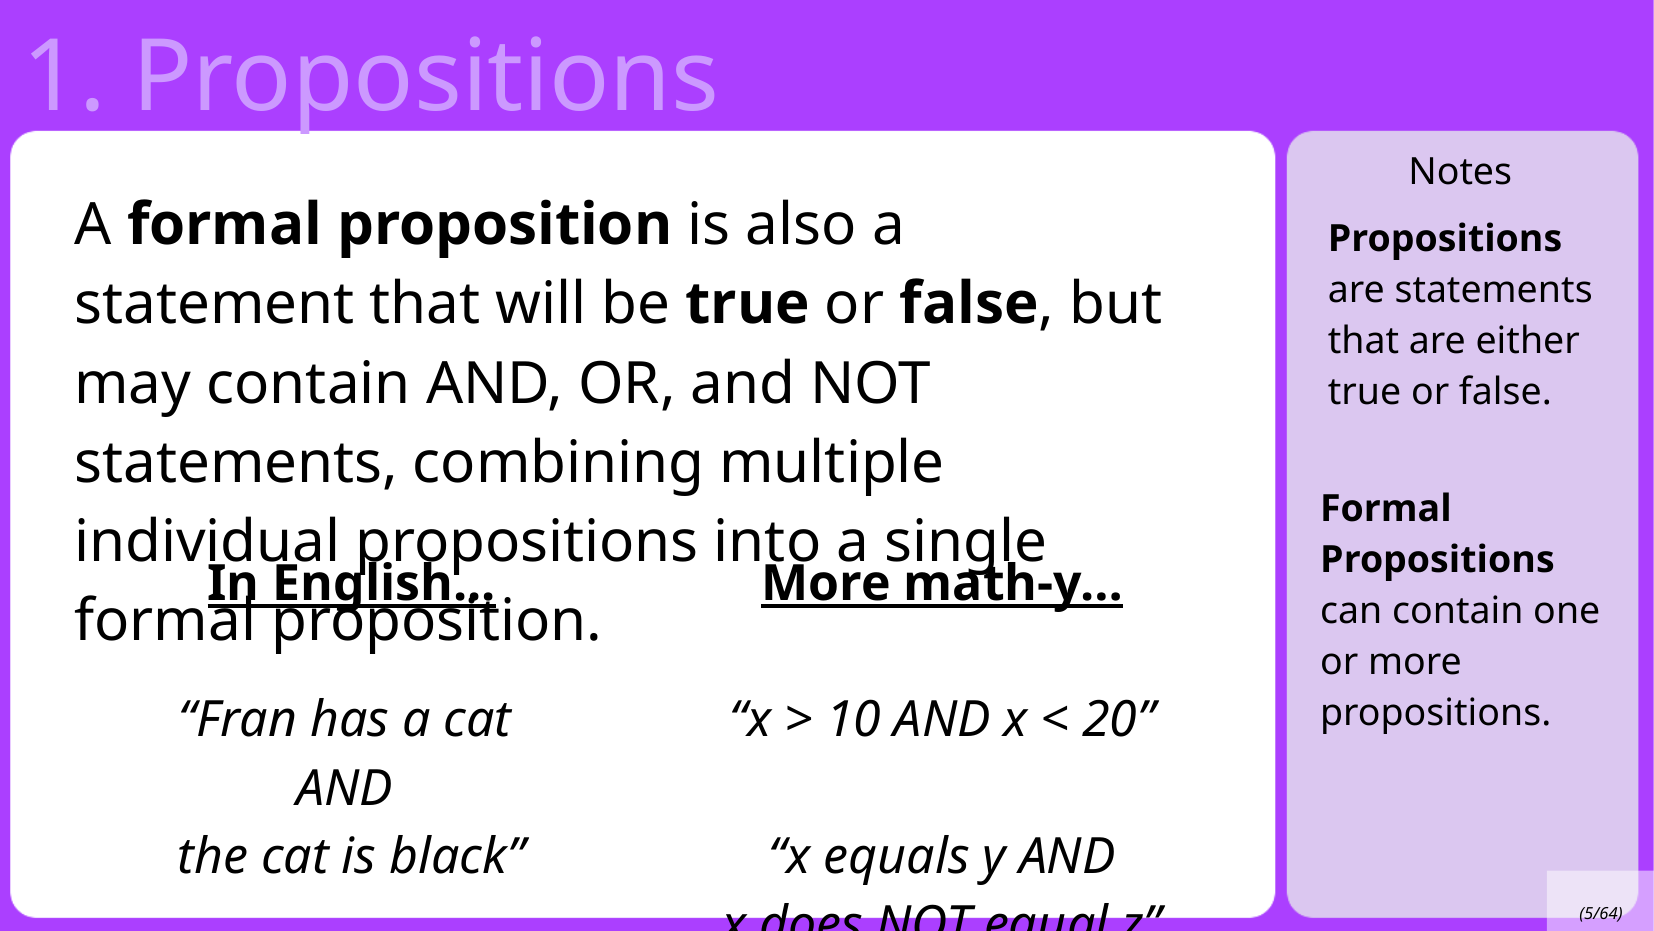

# 1. Propositions
Notes
A formal proposition is also a statement that will be true or false, but may contain AND, OR, and NOT statements, combining multiple individual propositions into a single formal proposition.
Propositions
are statements that are either true or false.
Formal Propositions
can contain one or more propositions.
In English...
“Fran has a cat
AND
the cat is black”
More math-y…
“x > 10 AND x < 20”
“x equals y AND
x does NOT equal z”